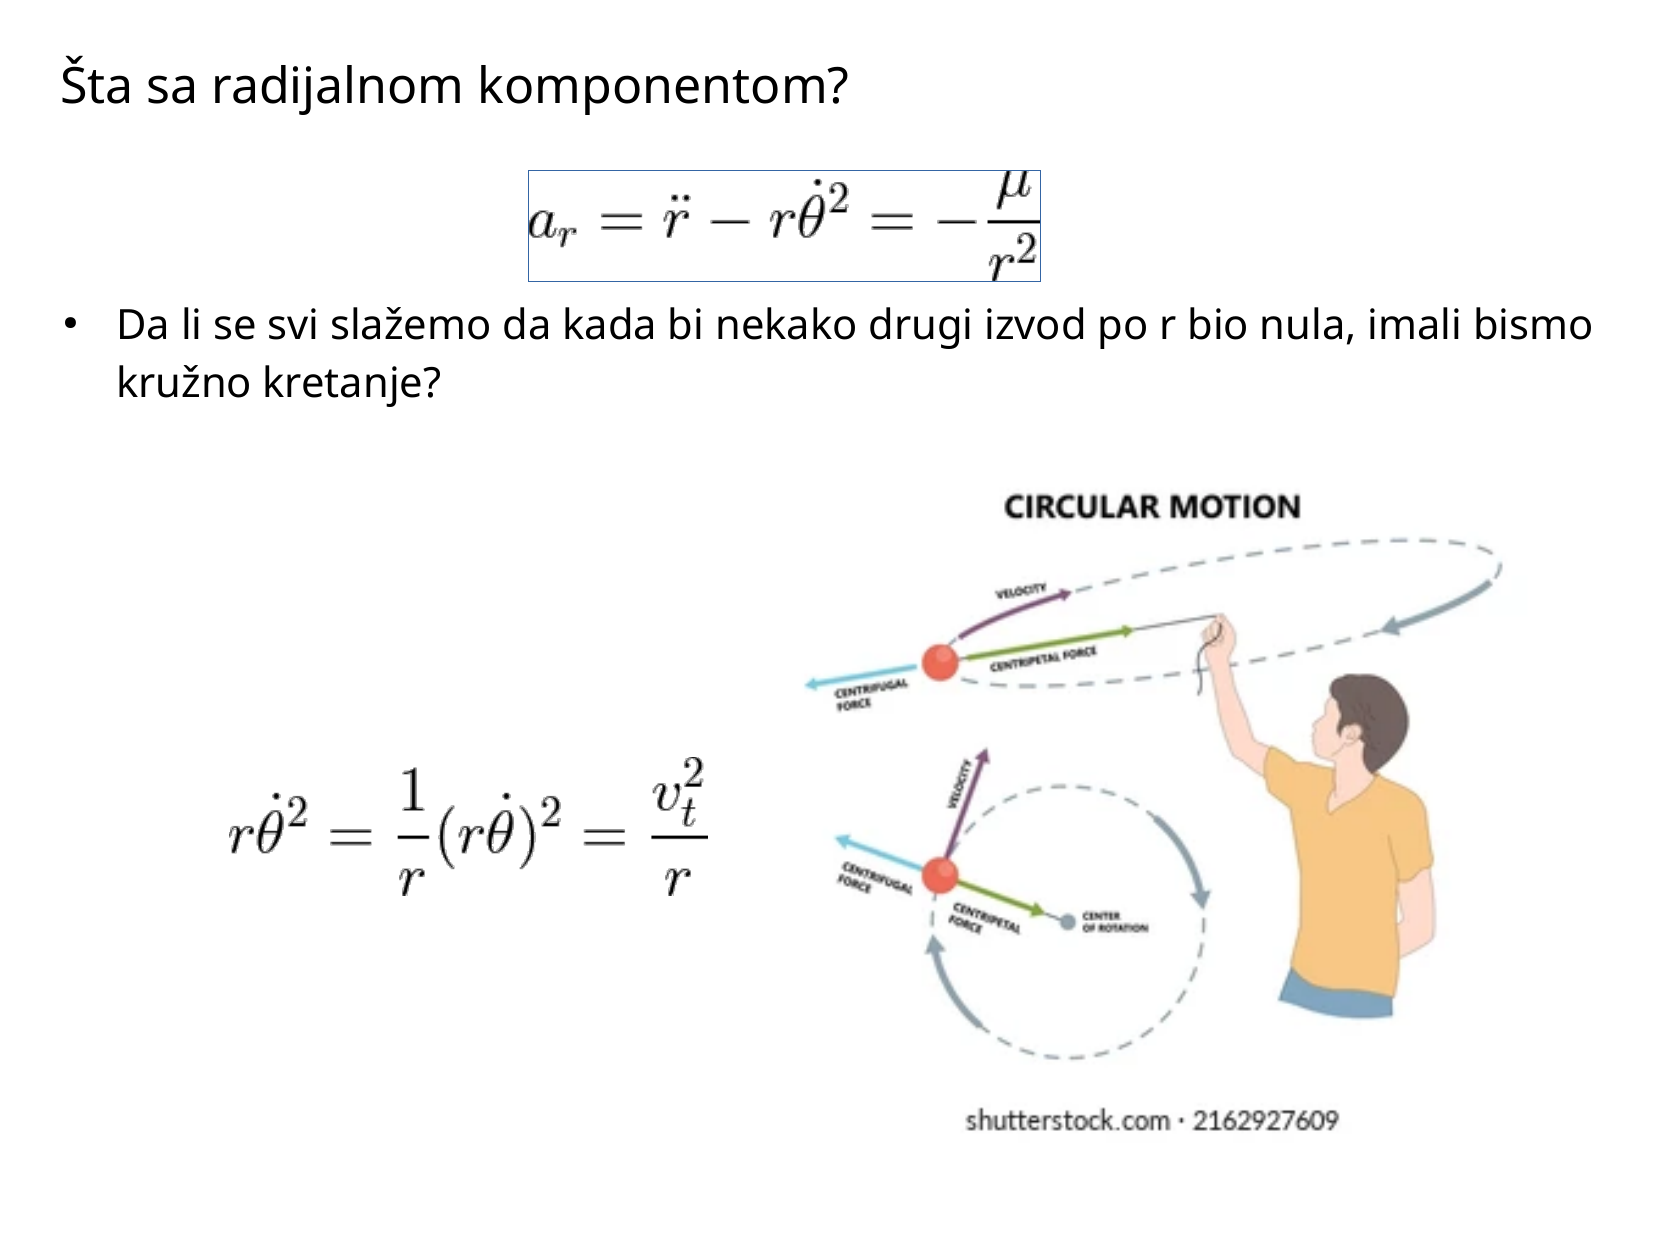

# Šta sa radijalnom komponentom?
Da li se svi slažemo da kada bi nekako drugi izvod po r bio nula, imali bismo kružno kretanje?